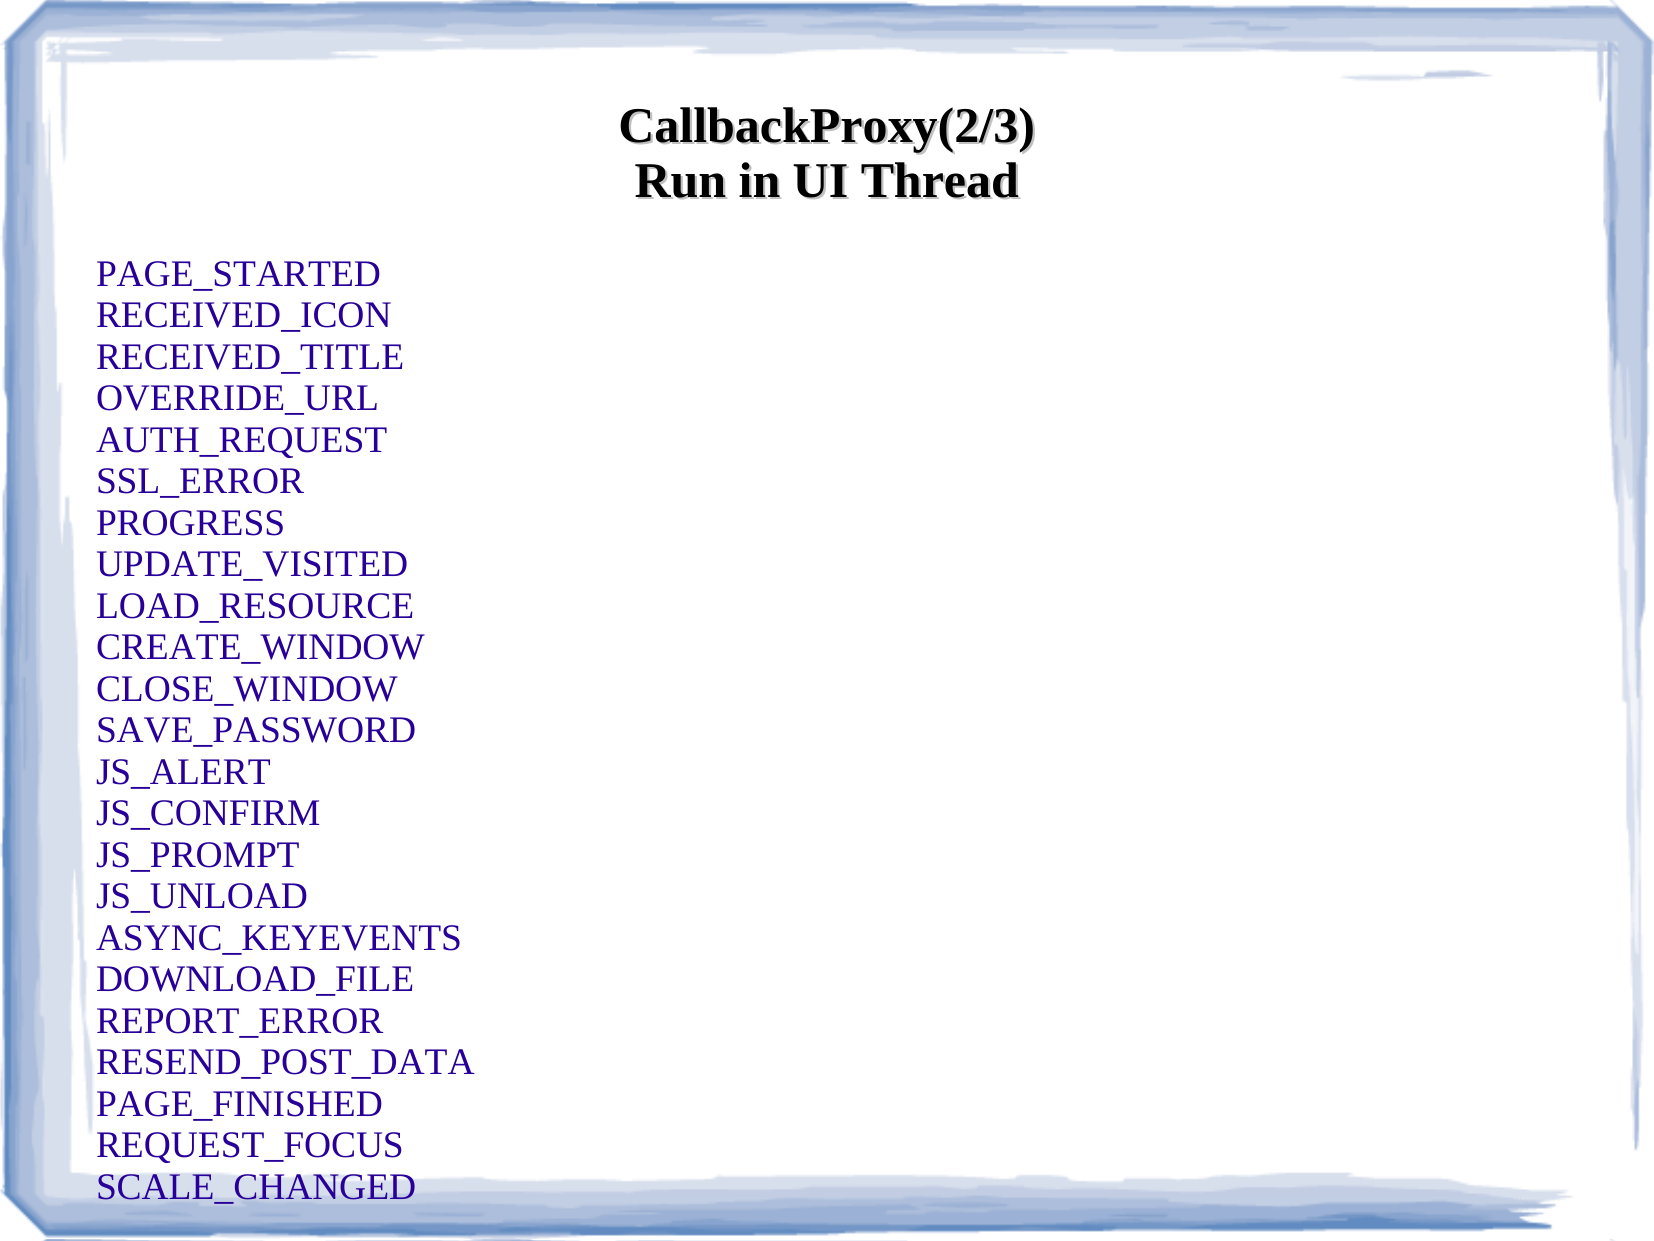

# CallbackProxy(2/3) Run in UI Thread
PAGE_STARTED
RECEIVED_ICON
RECEIVED_TITLE
OVERRIDE_URL
AUTH_REQUEST
SSL_ERROR
PROGRESS
UPDATE_VISITED
LOAD_RESOURCE
CREATE_WINDOW
CLOSE_WINDOW
SAVE_PASSWORD
JS_ALERT
JS_CONFIRM
JS_PROMPT
JS_UNLOAD
ASYNC_KEYEVENTS
DOWNLOAD_FILE
REPORT_ERROR
RESEND_POST_DATA
PAGE_FINISHED
REQUEST_FOCUS
SCALE_CHANGED